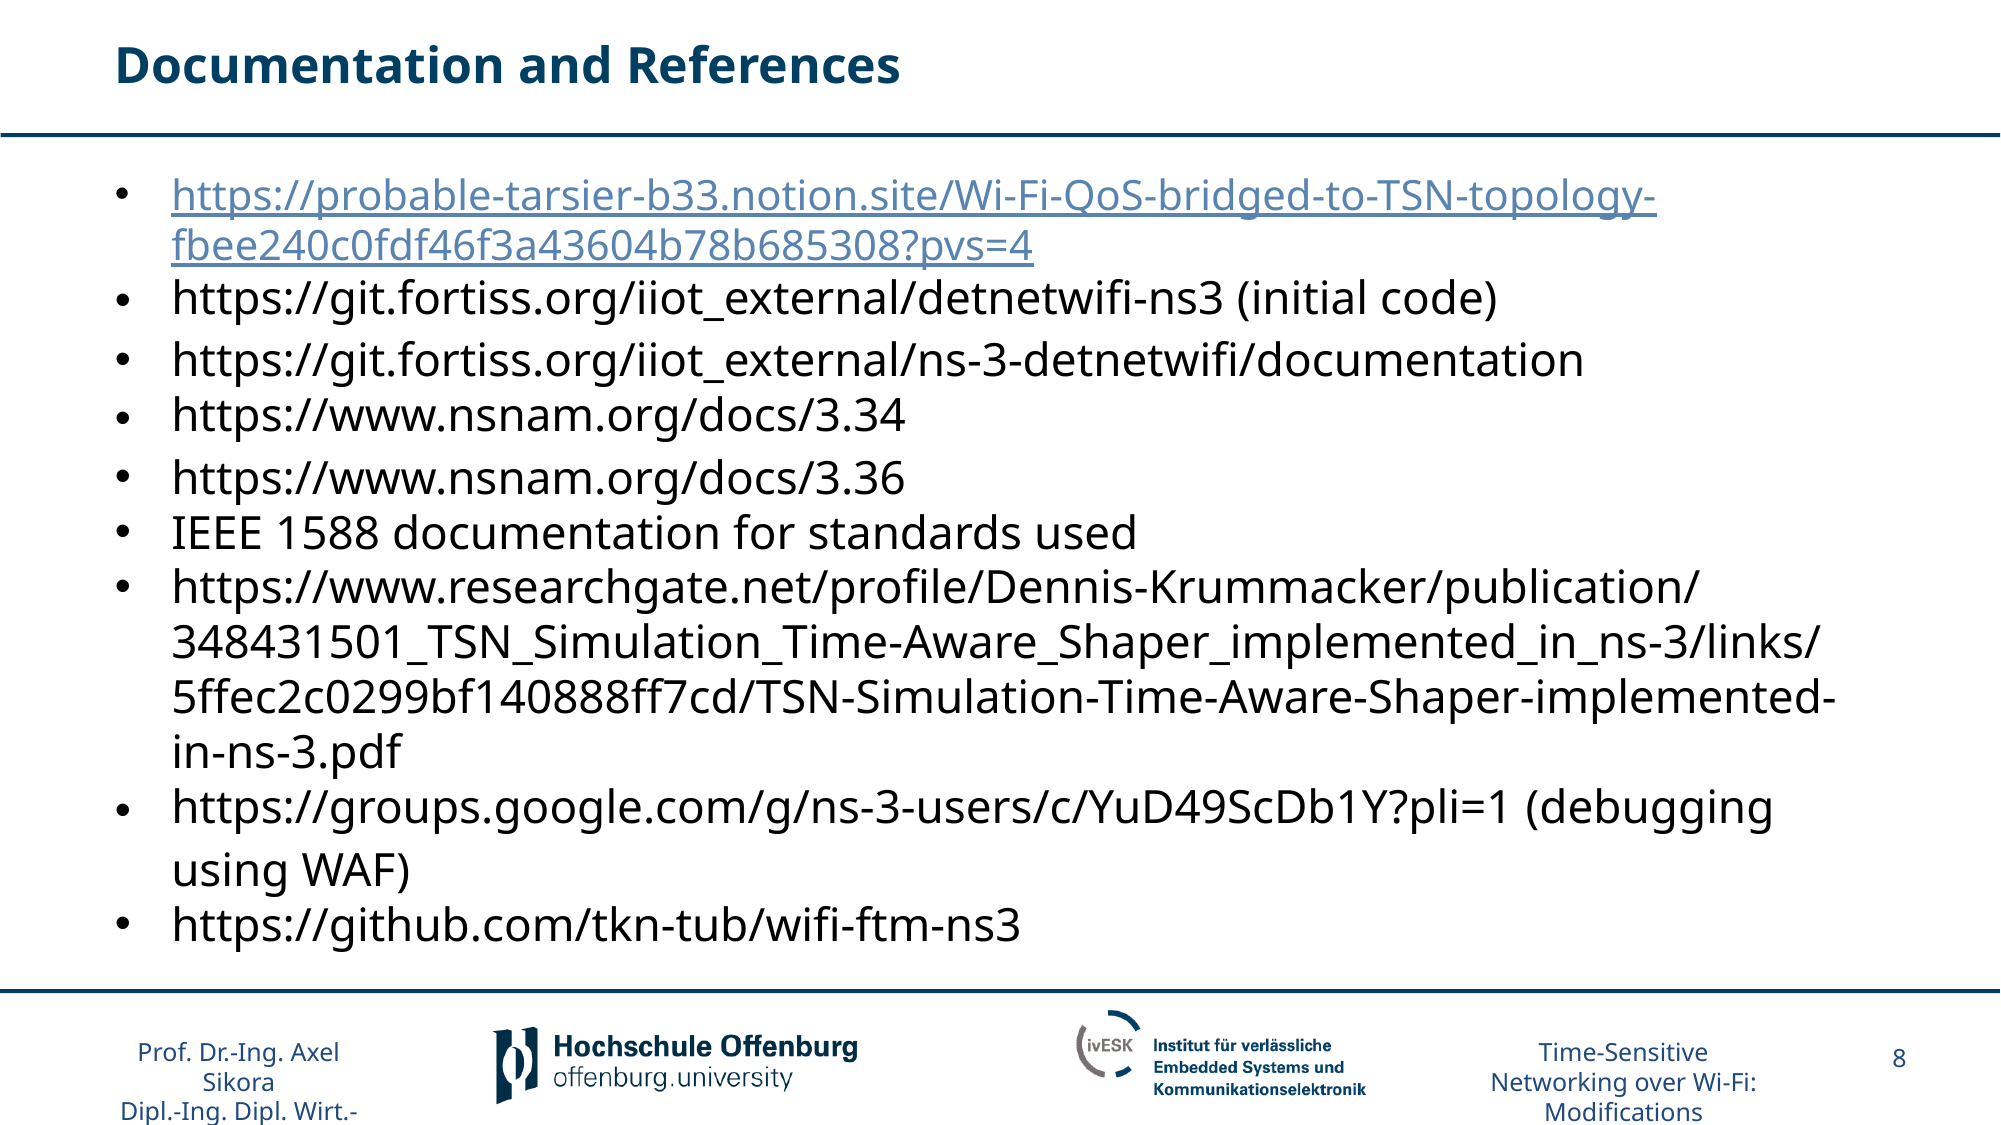

Documentation and References
# https://probable-tarsier-b33.notion.site/Wi-Fi-QoS-bridged-to-TSN-topology-fbee240c0fdf46f3a43604b78b685308?pvs=4
https://git.fortiss.org/iiot_external/detnetwifi-ns3 (initial code)
https://git.fortiss.org/iiot_external/ns-3-detnetwifi/documentation
https://www.nsnam.org/docs/3.34
https://www.nsnam.org/docs/3.36
IEEE 1588 documentation for standards used
https://www.researchgate.net/profile/Dennis-Krummacker/publication/348431501_TSN_Simulation_Time-Aware_Shaper_implemented_in_ns-3/links/5ffec2c0299bf140888ff7cd/TSN-Simulation-Time-Aware-Shaper-implemented-in-ns-3.pdf
https://groups.google.com/g/ns-3-users/c/YuD49ScDb1Y?pli=1 (debugging using WAF)
https://github.com/tkn-tub/wifi-ftm-ns3